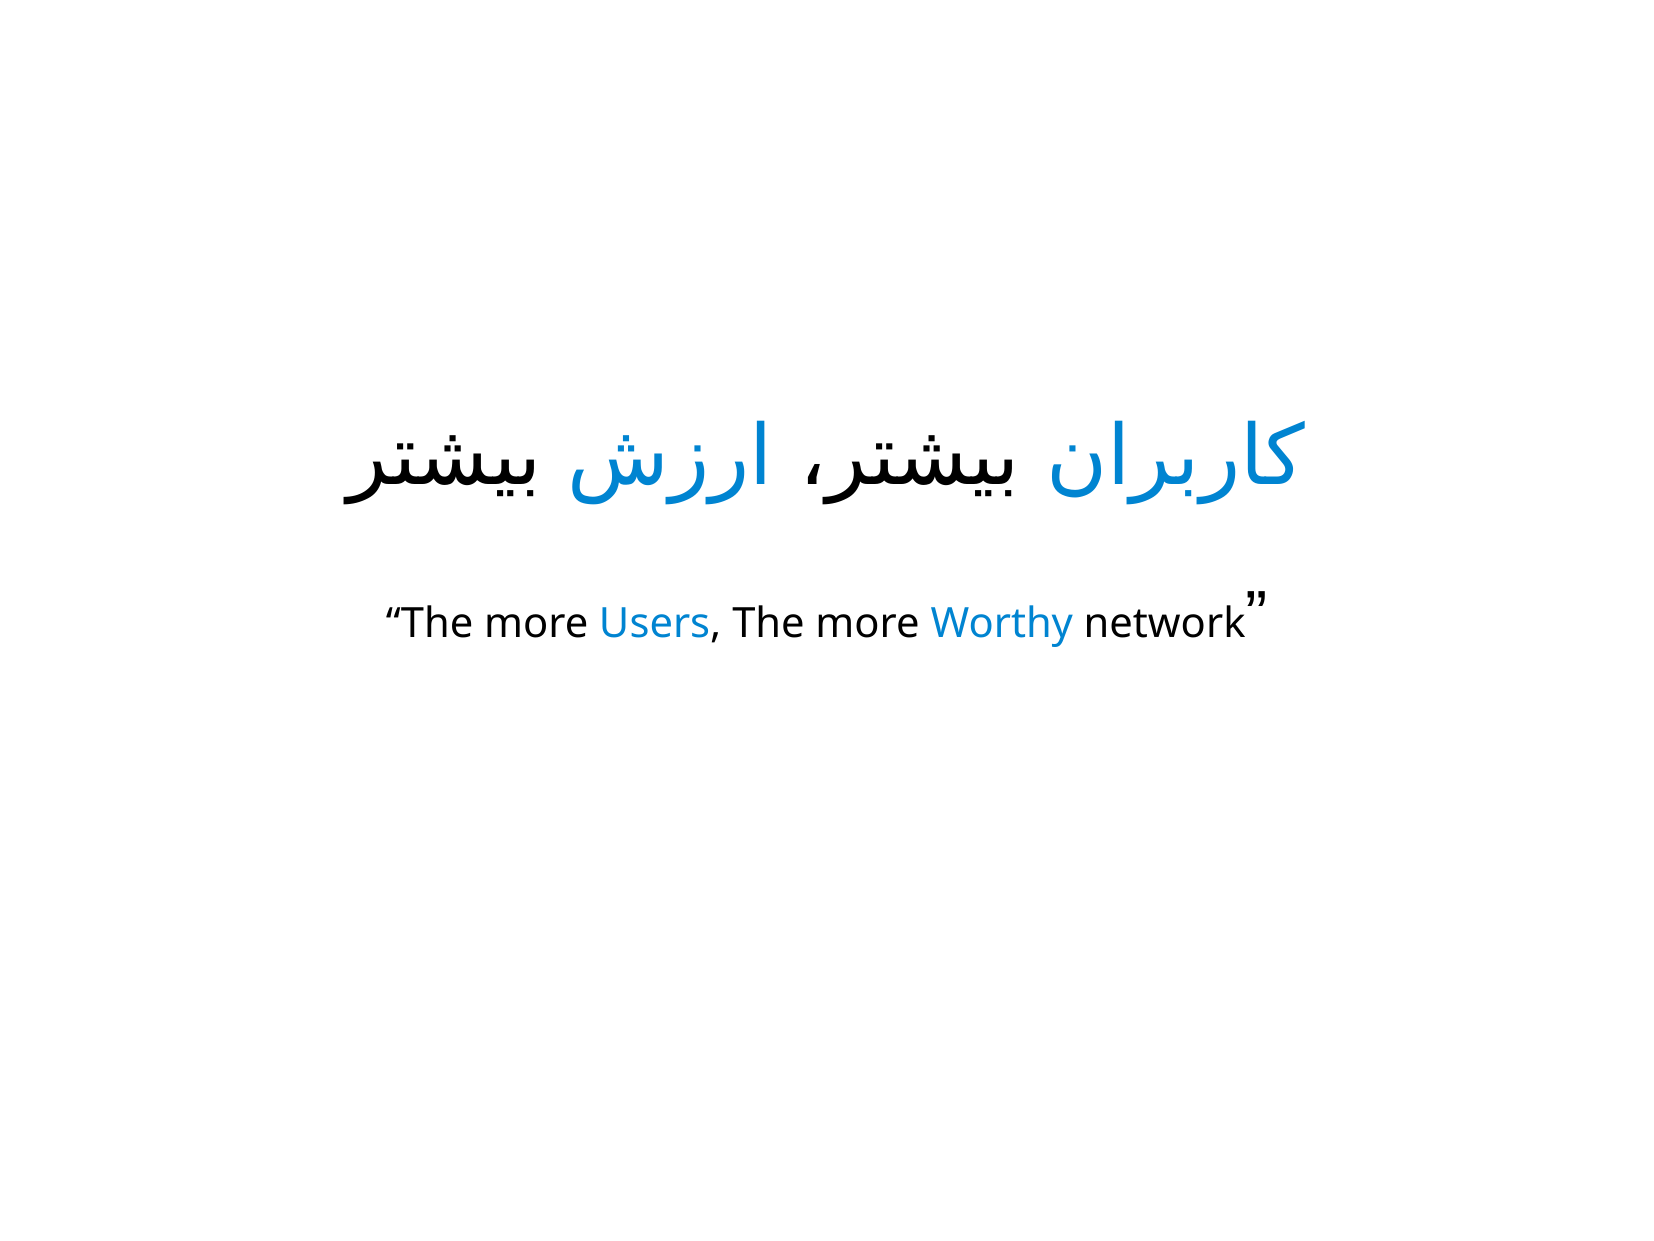

# کاربران بیشتر، ارزش بیشتر
“The more Users, The more Worthy network”